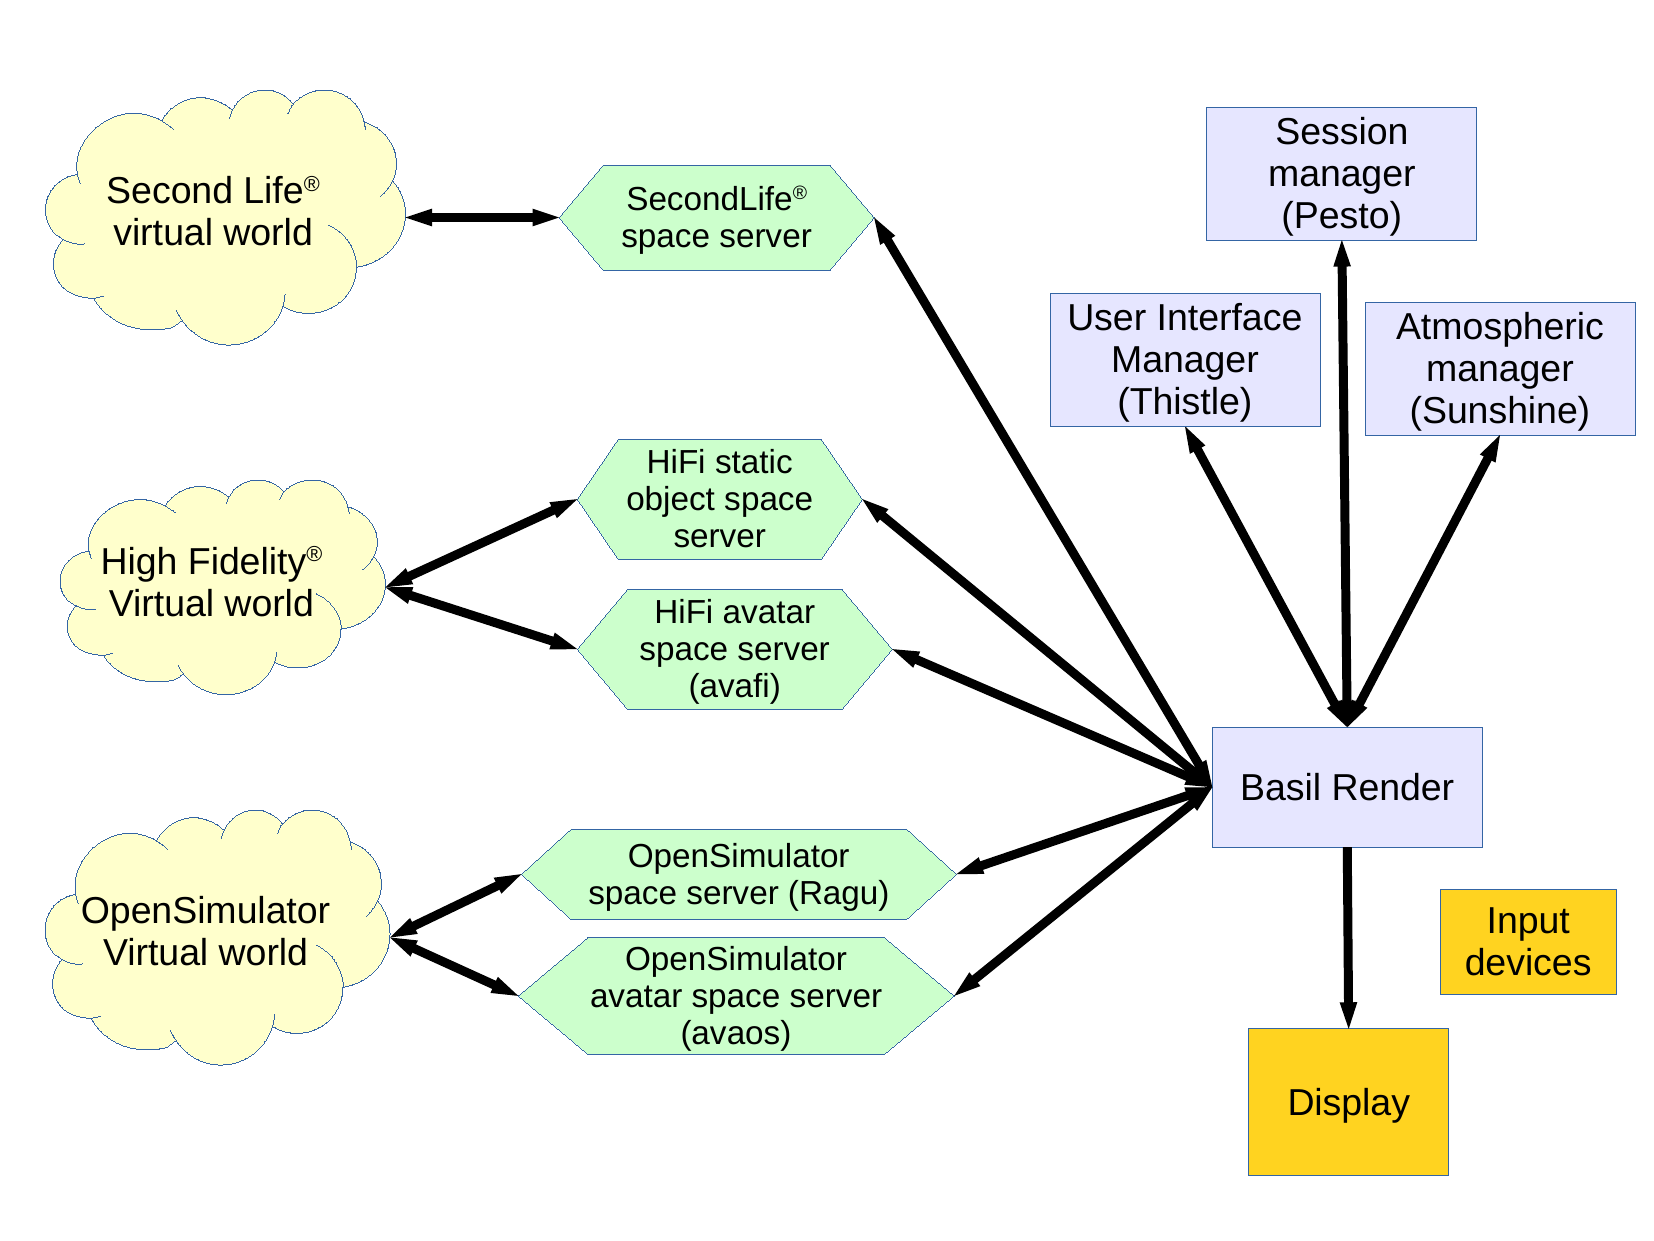

Second Life®
virtual world
Session manager (Pesto)
SecondLife® space server
User Interface Manager (Thistle)
Atmospheric manager (Sunshine)
HiFi static object space server
High Fidelity®
Virtual world
HiFi avatar space server (avafi)
Basil Render
OpenSimulator
Virtual world
OpenSimulator space server (Ragu)
Input devices
OpenSimulator avatar space server (avaos)
Display